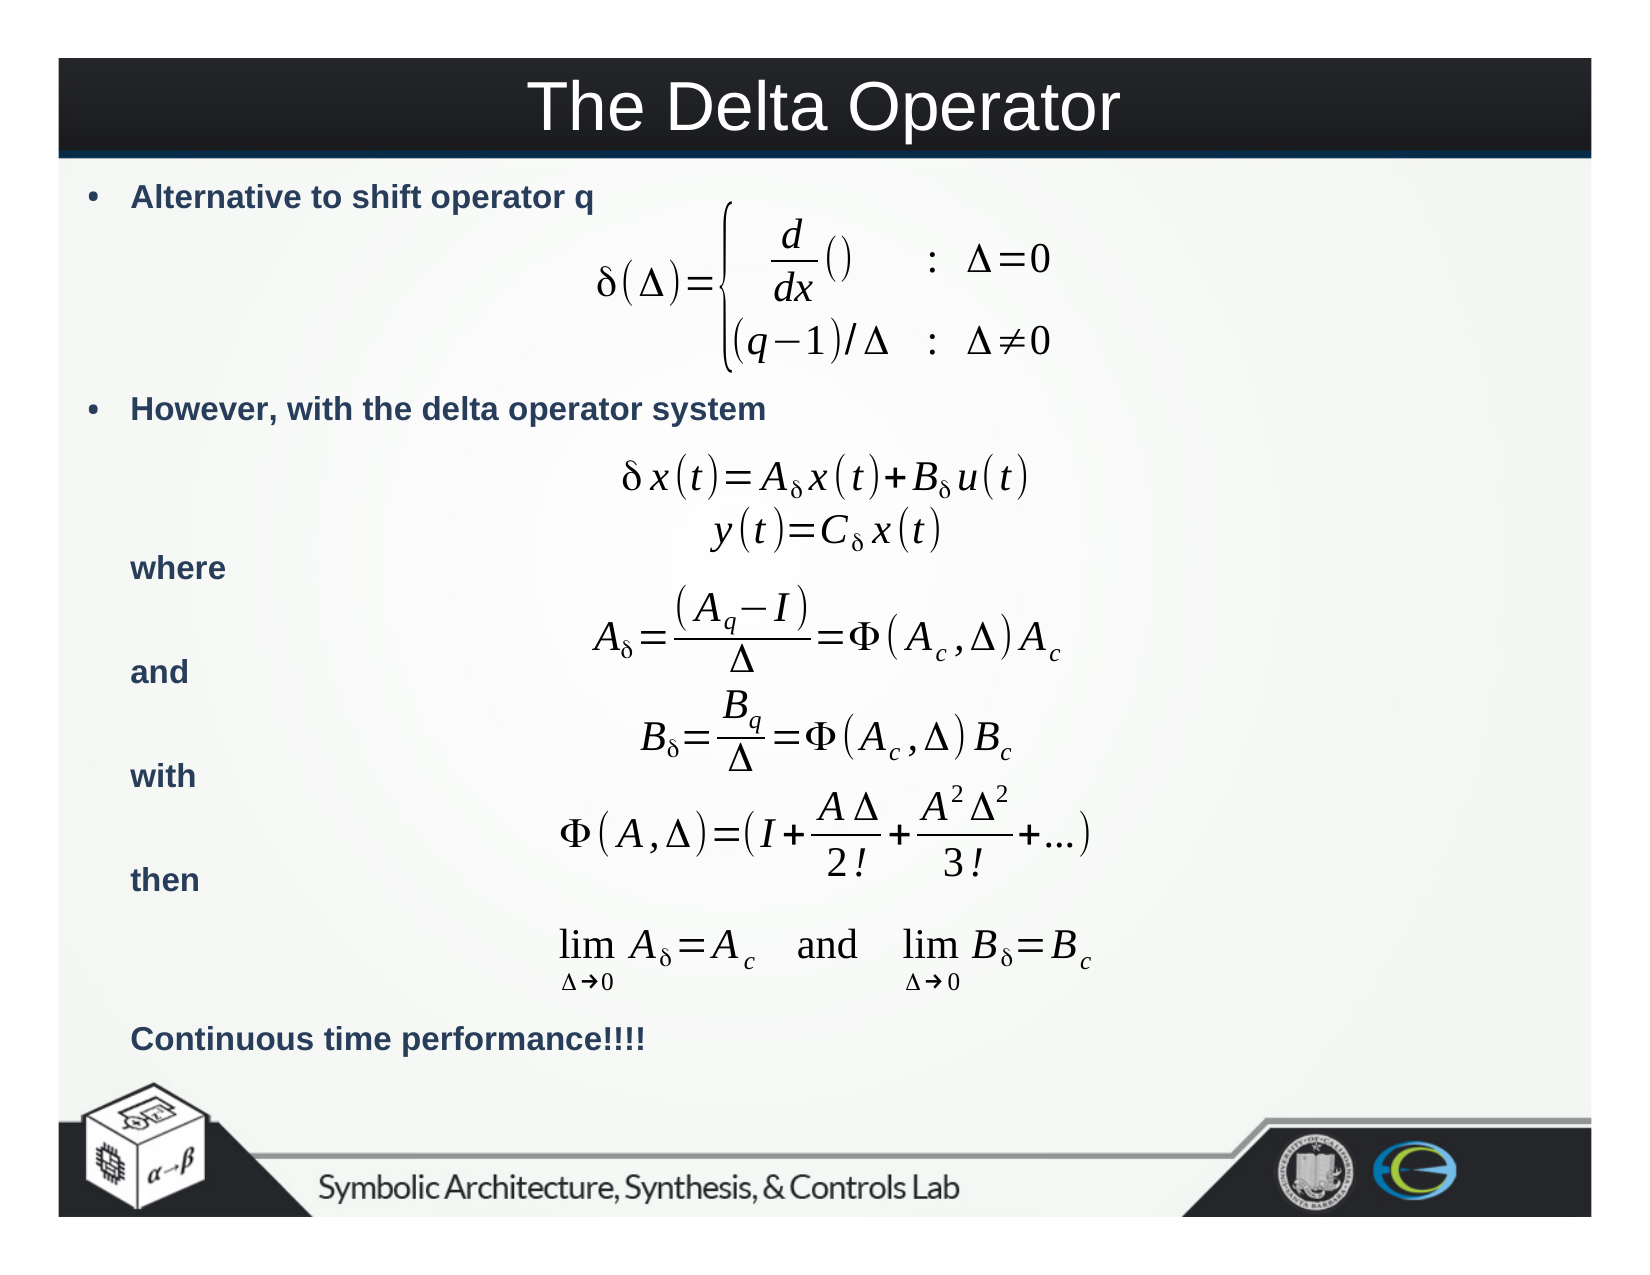

# The Delta Operator
Alternative to shift operator q
However, with the delta operator system
where
and
with
then
Continuous time performance!!!!